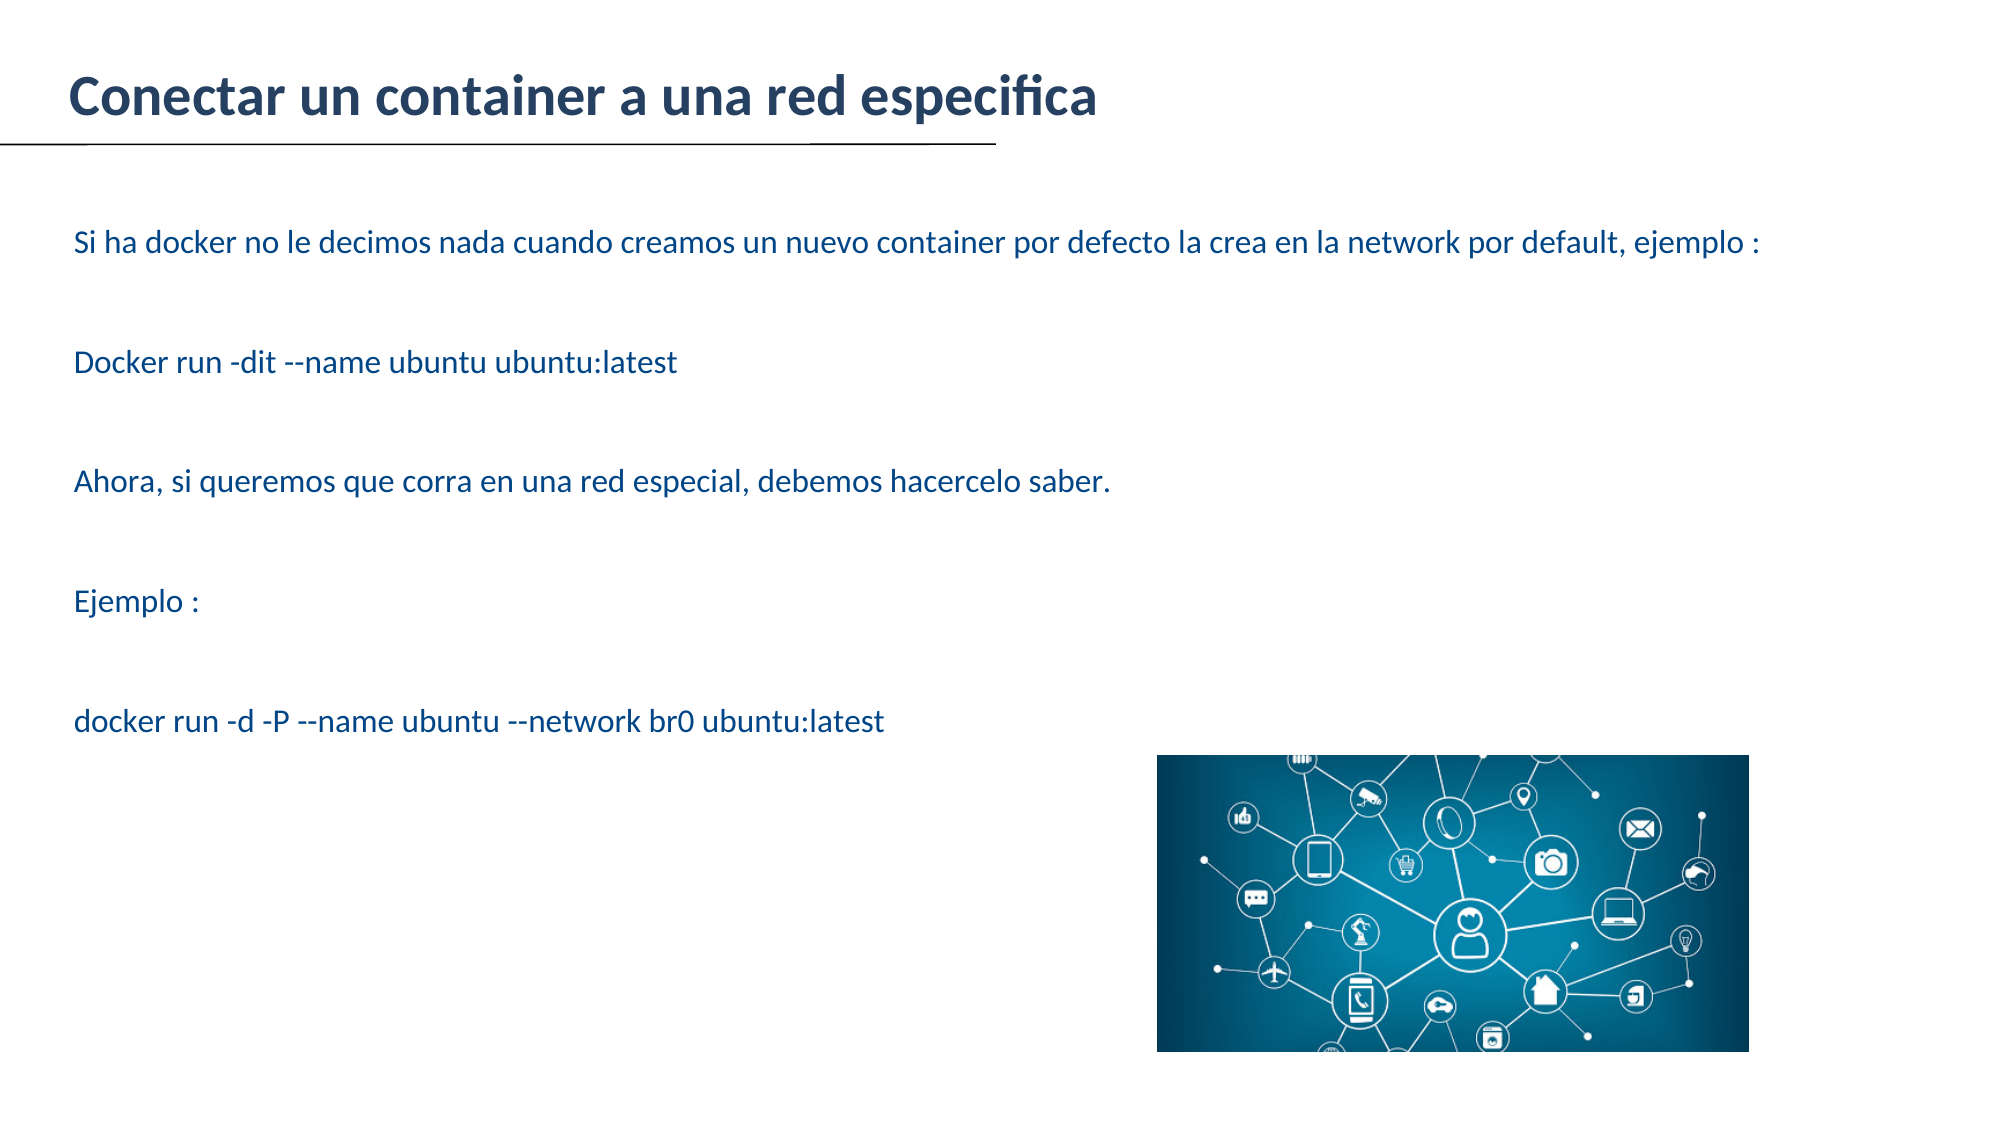

Conectar un container a una red especifica
Si ha docker no le decimos nada cuando creamos un nuevo container por defecto la crea en la network por default, ejemplo :
Docker run -dit --name ubuntu ubuntu:latest
Ahora, si queremos que corra en una red especial, debemos hacercelo saber.
Ejemplo :
docker run -d -P --name ubuntu --network br0 ubuntu:latest